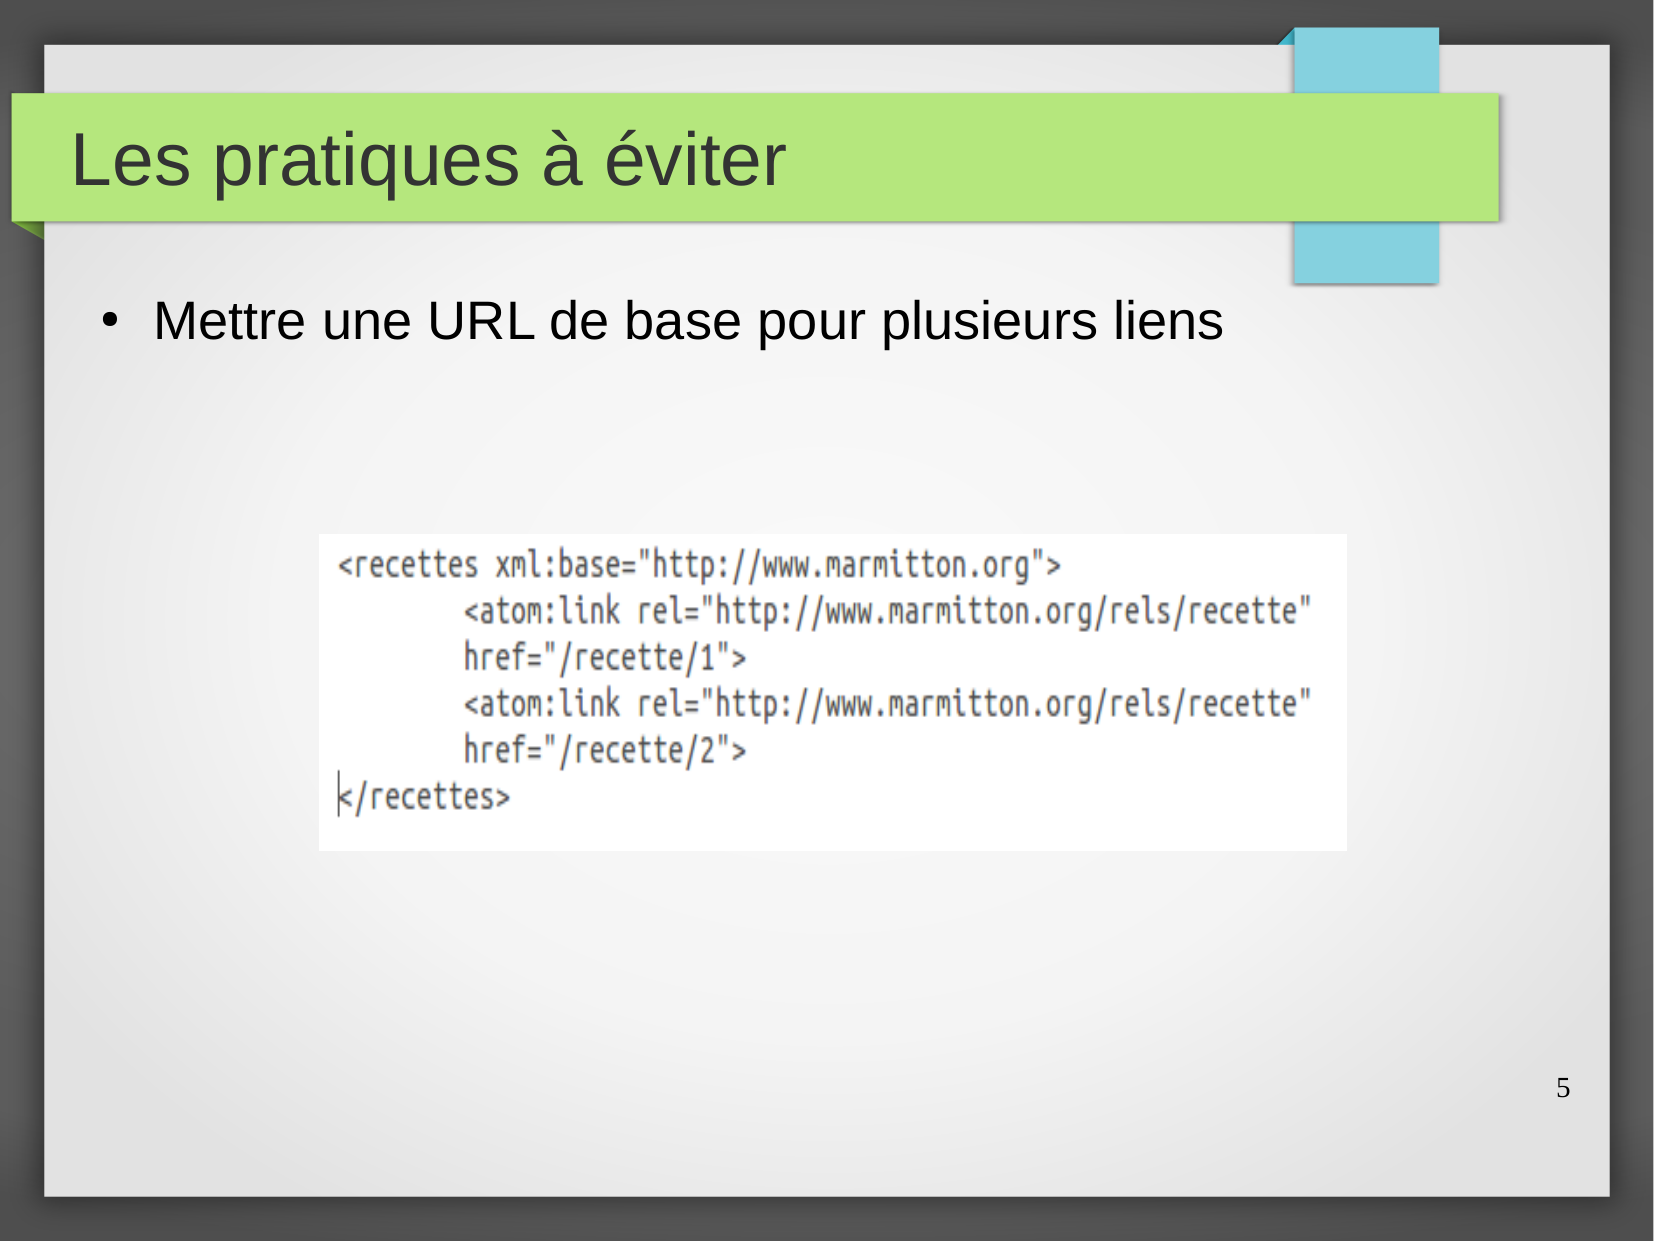

# Les pratiques à éviter
Mettre une URL de base pour plusieurs liens
5